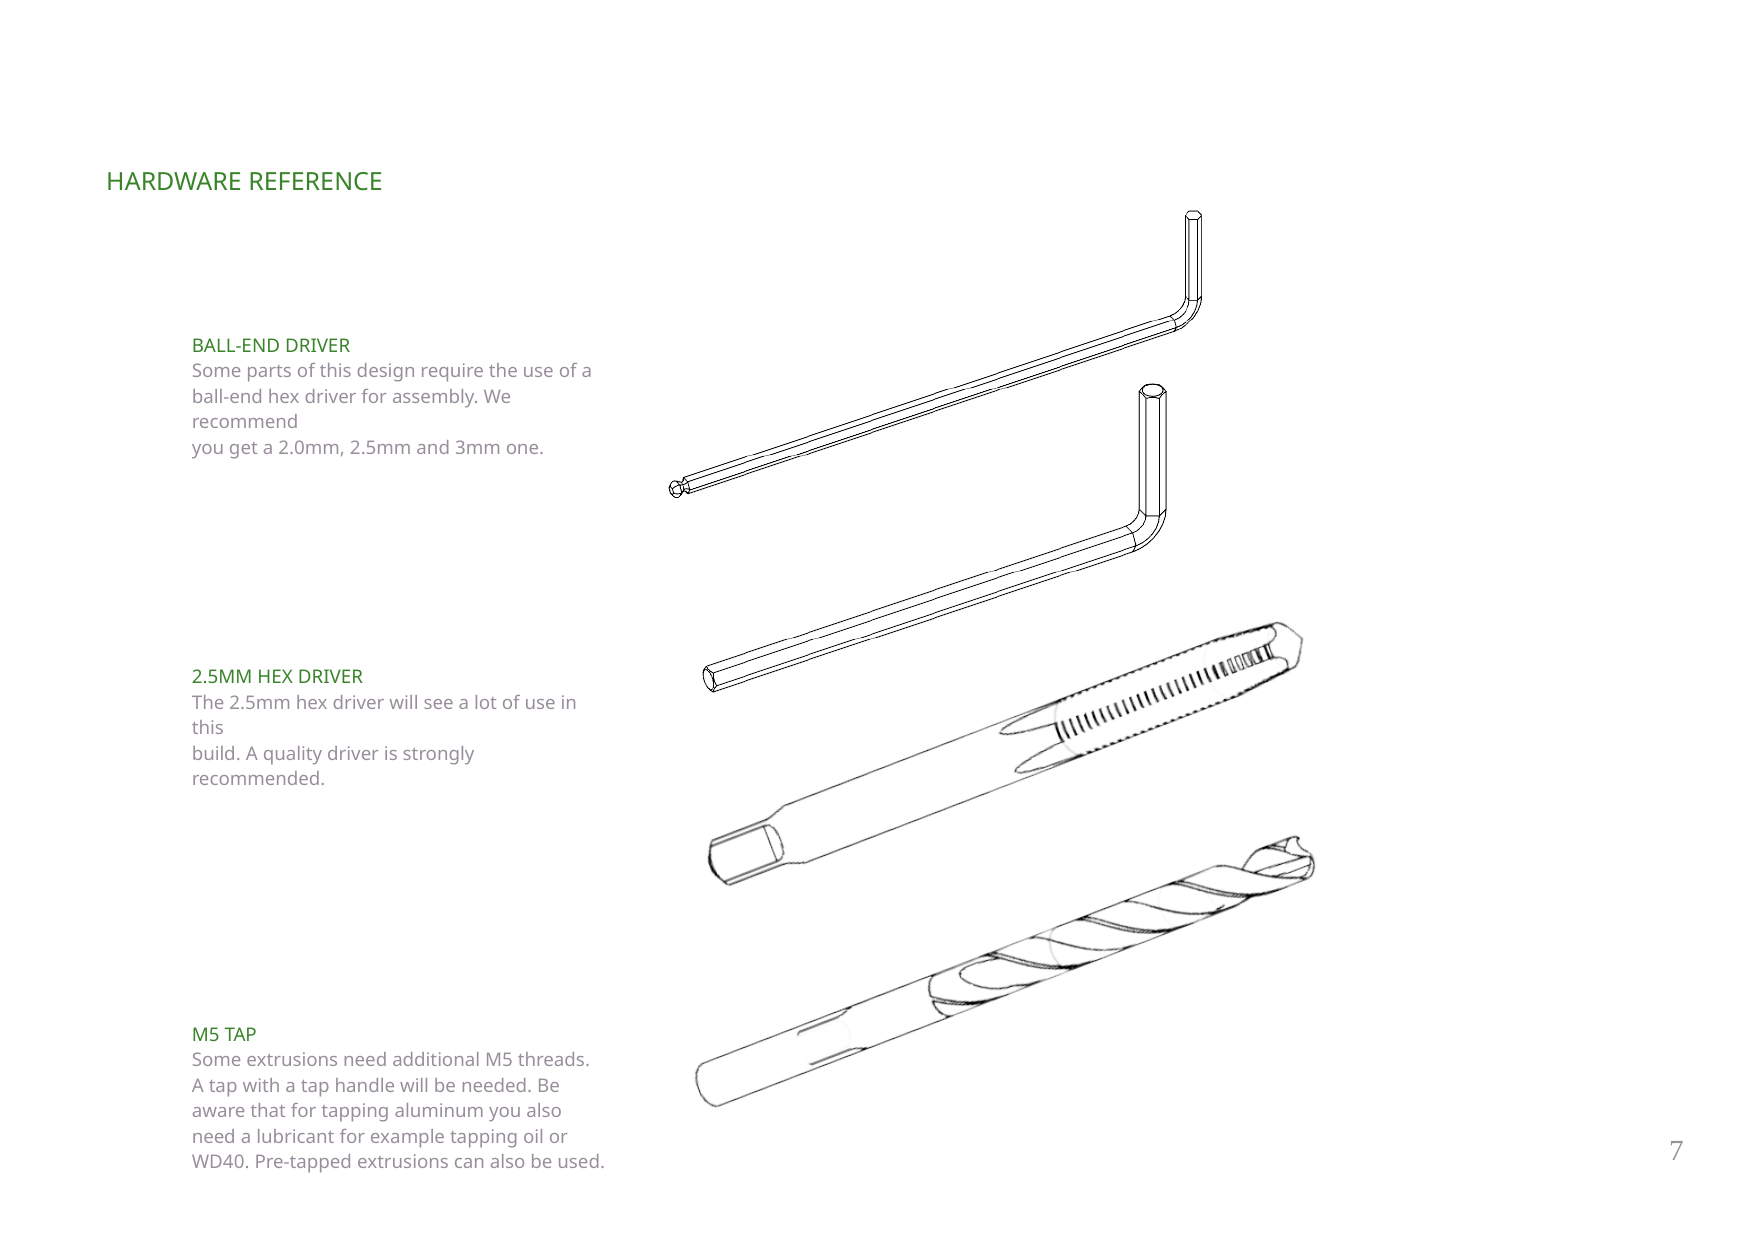

HARDWARE REFERENCE
BALL-END DRIVER
Some parts of this design require the use of a
ball-end hex driver for assembly. We recommend
you get a 2.0mm, 2.5mm and 3mm one.
2.5MM HEX DRIVER
The 2.5mm hex driver will see a lot of use in this
build. A quality driver is strongly recommended.
M5 TAP
Some extrusions need additional M5 threads. A tap with a tap handle will be needed. Be aware that for tapping aluminum you also need a lubricant for example tapping oil or WD40. Pre-tapped extrusions can also be used.
METAL DRILL BIT
Some extrusions also need access holes for the blind joints. A metal drill bit between 2-6 mm will work. Even not strictly necessary getting also a center punch can increase accuracy.
7